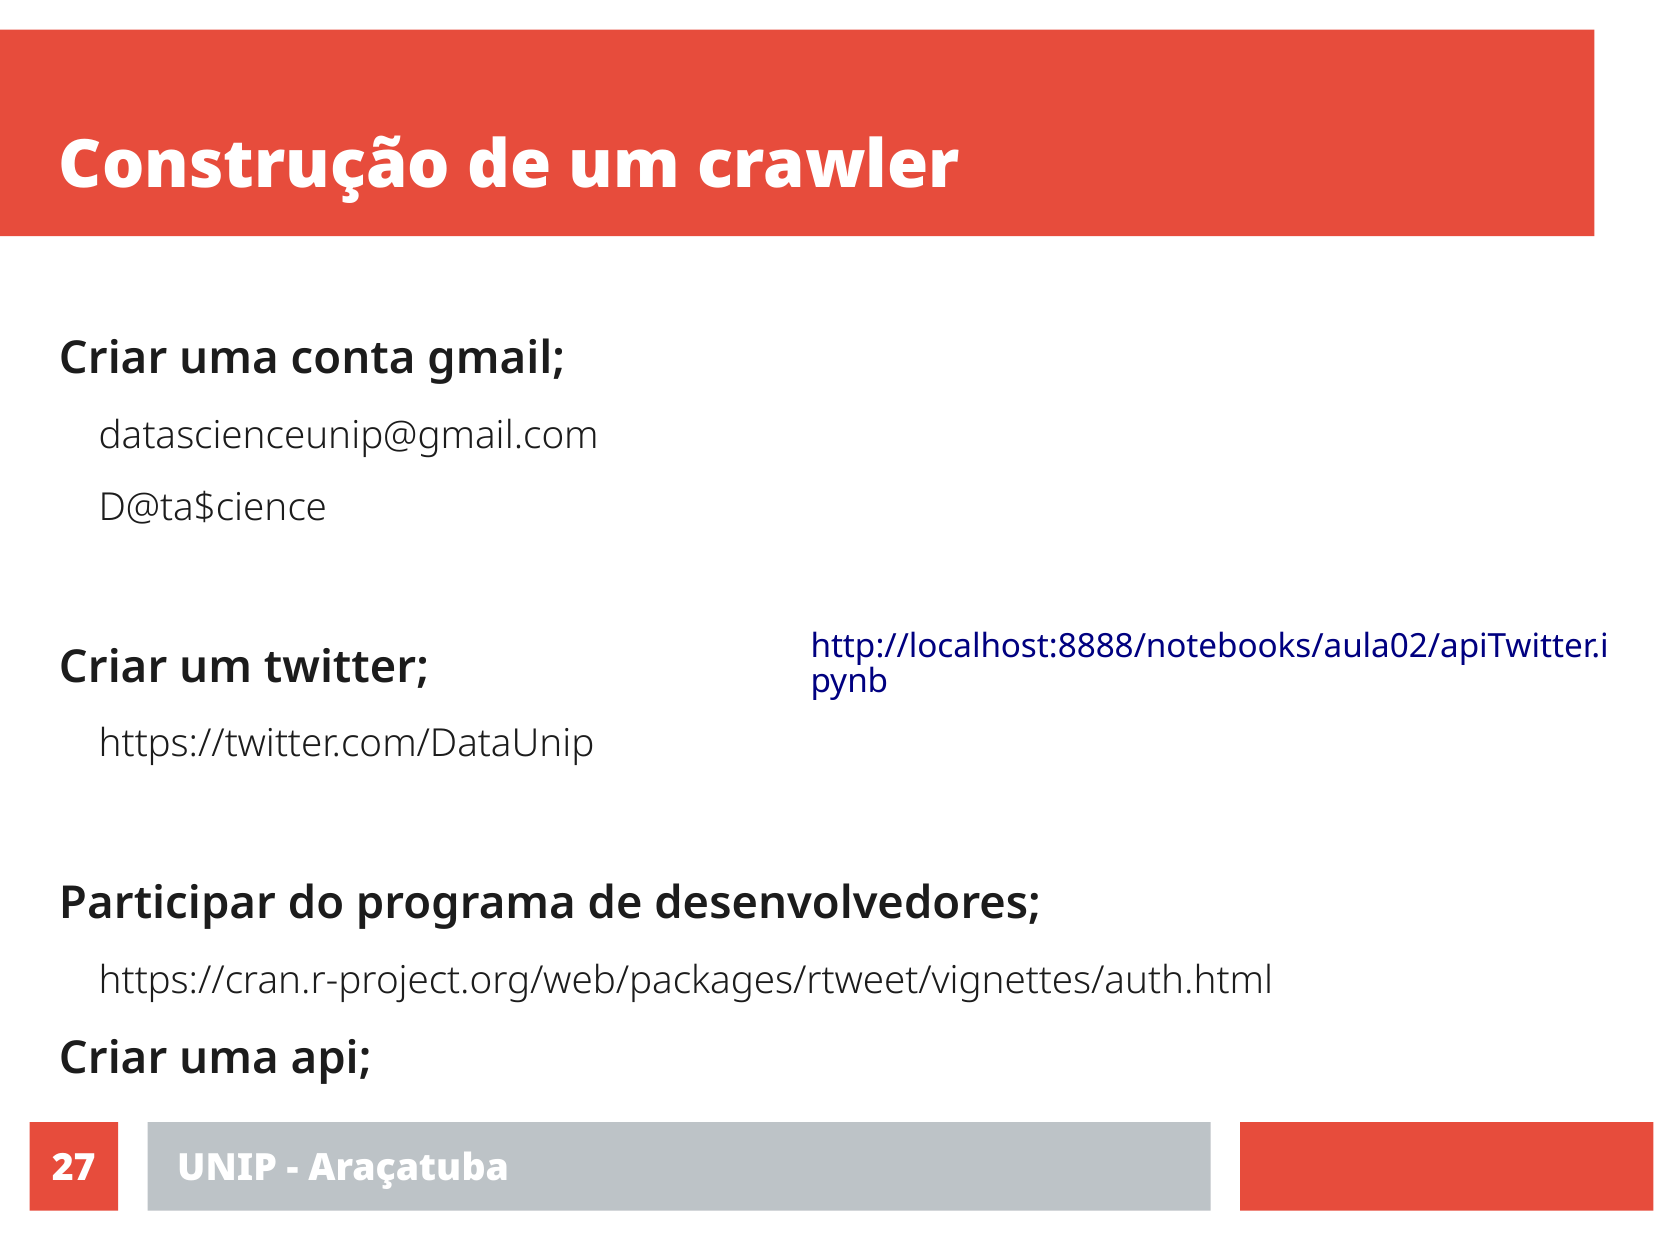

# Construção de um crawler
Criar uma conta gmail;
datascienceunip@gmail.com
D@ta$cience
Criar um twitter;
https://twitter.com/DataUnip
Participar do programa de desenvolvedores;
https://cran.r-project.org/web/packages/rtweet/vignettes/auth.html
Criar uma api;
http://localhost:8888/notebooks/aula02/apiTwitter.ipynb
27
UNIP - Araçatuba